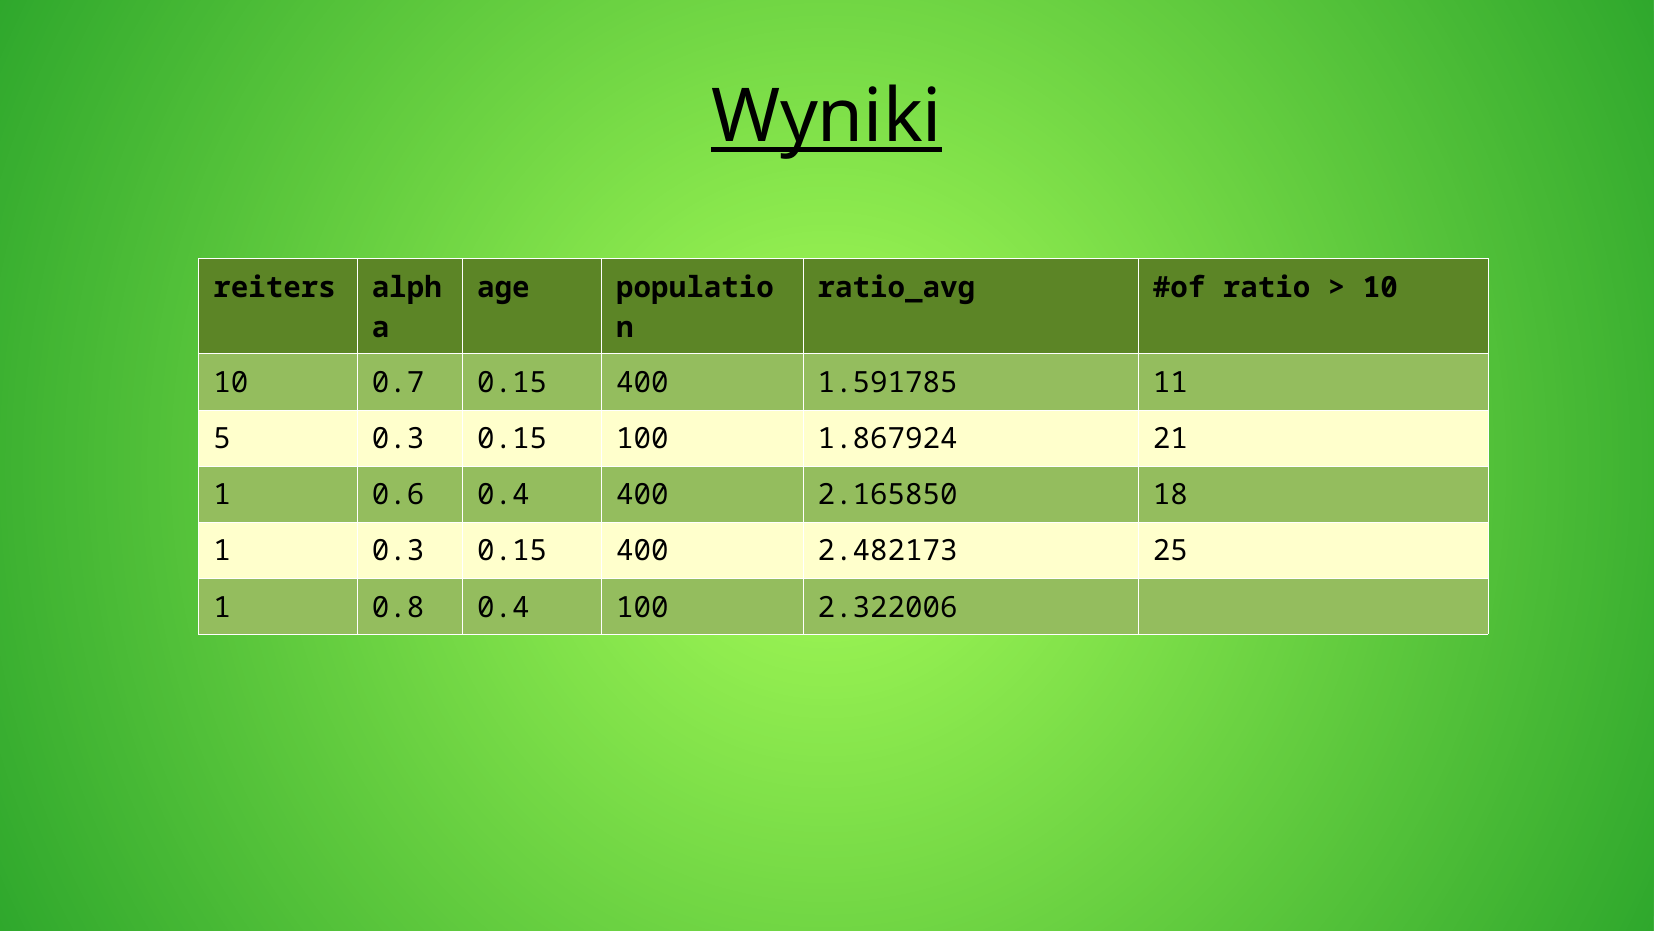

# Wyniki
| reiters | alpha | age | population | ratio\_avg | #of ratio > 10 |
| --- | --- | --- | --- | --- | --- |
| 10 | 0.7 | 0.15 | 400 | 1.591785 | 11 |
| 5 | 0.3 | 0.15 | 100 | 1.867924 | 21 |
| 1 | 0.6 | 0.4 | 400 | 2.165850 | 18 |
| 1 | 0.3 | 0.15 | 400 | 2.482173 | 25 |
| 1 | 0.8 | 0.4 | 100 | 2.322006 | |